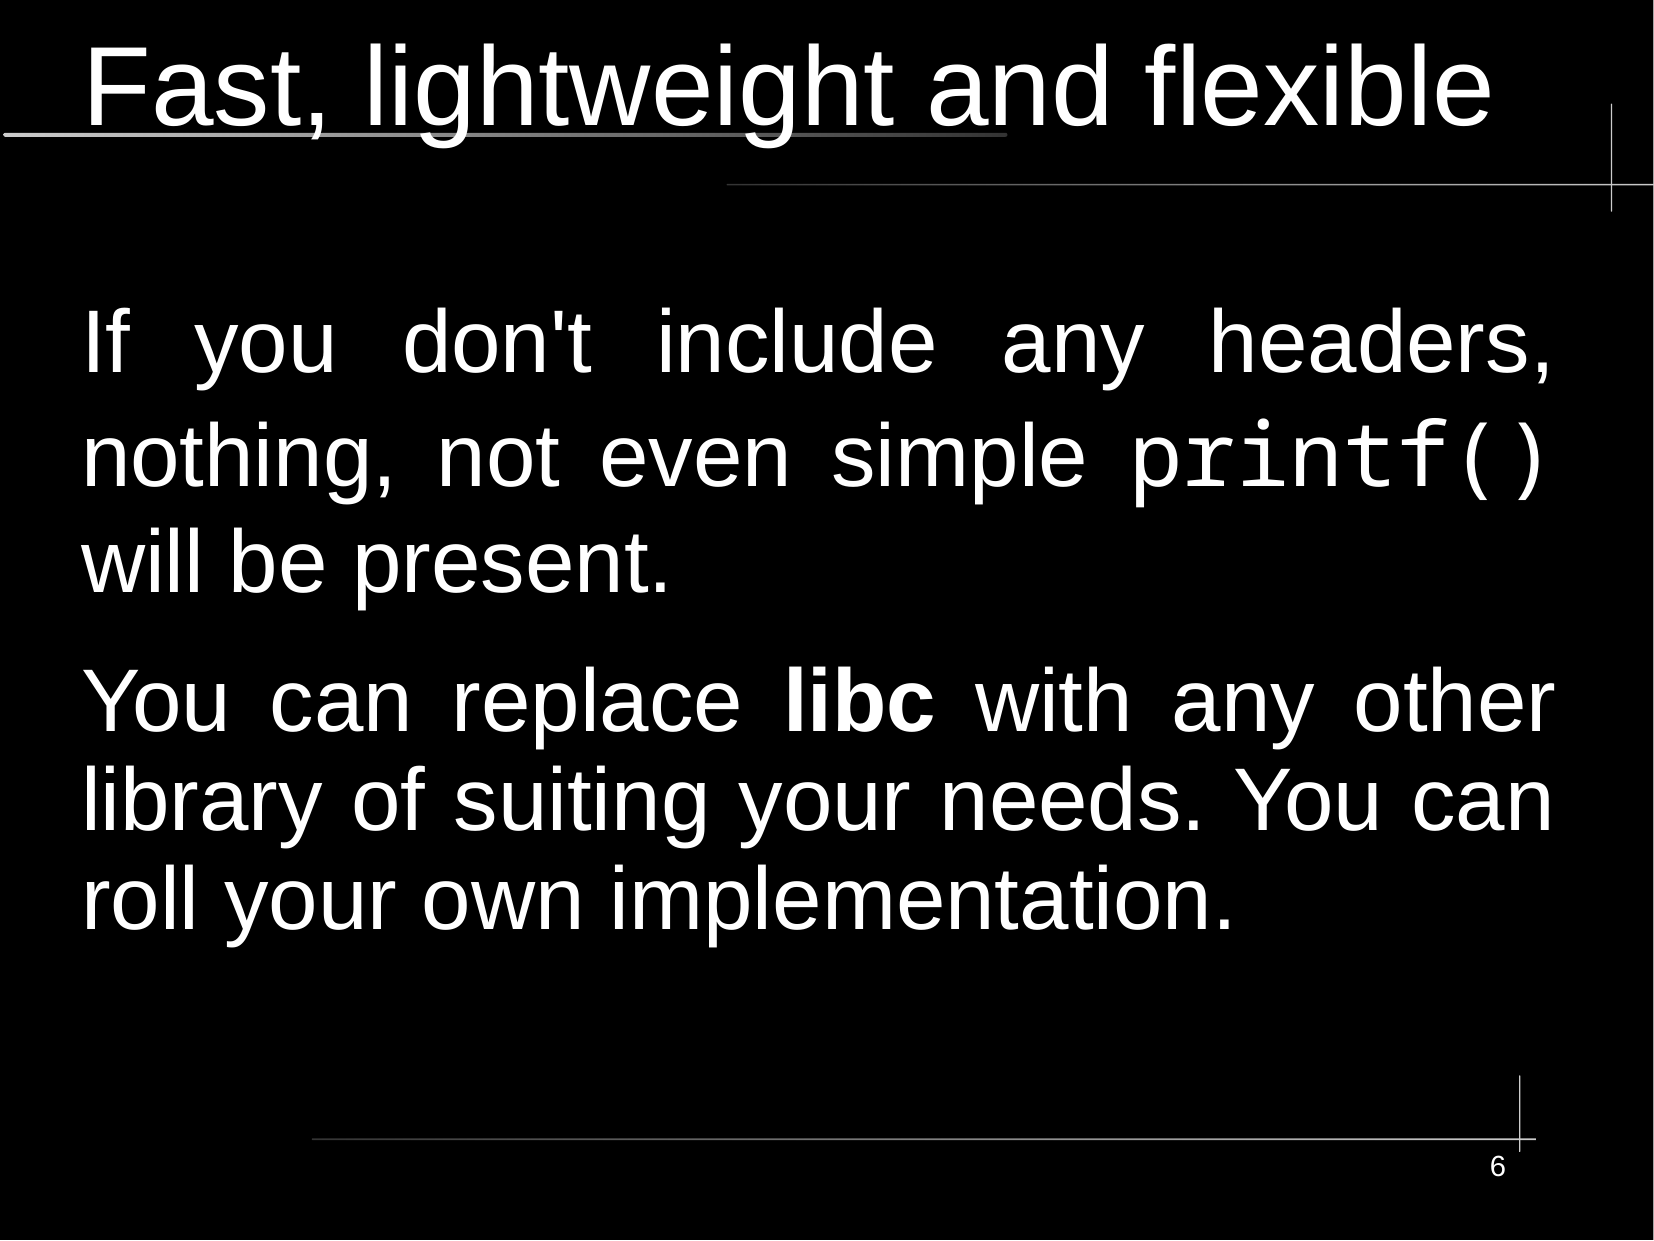

# Fast, lightweight and flexible
If you don't include any headers, nothing, not even simple printf() will be present.
You can replace libc with any other library of suiting your needs. You can roll your own implementation.
6